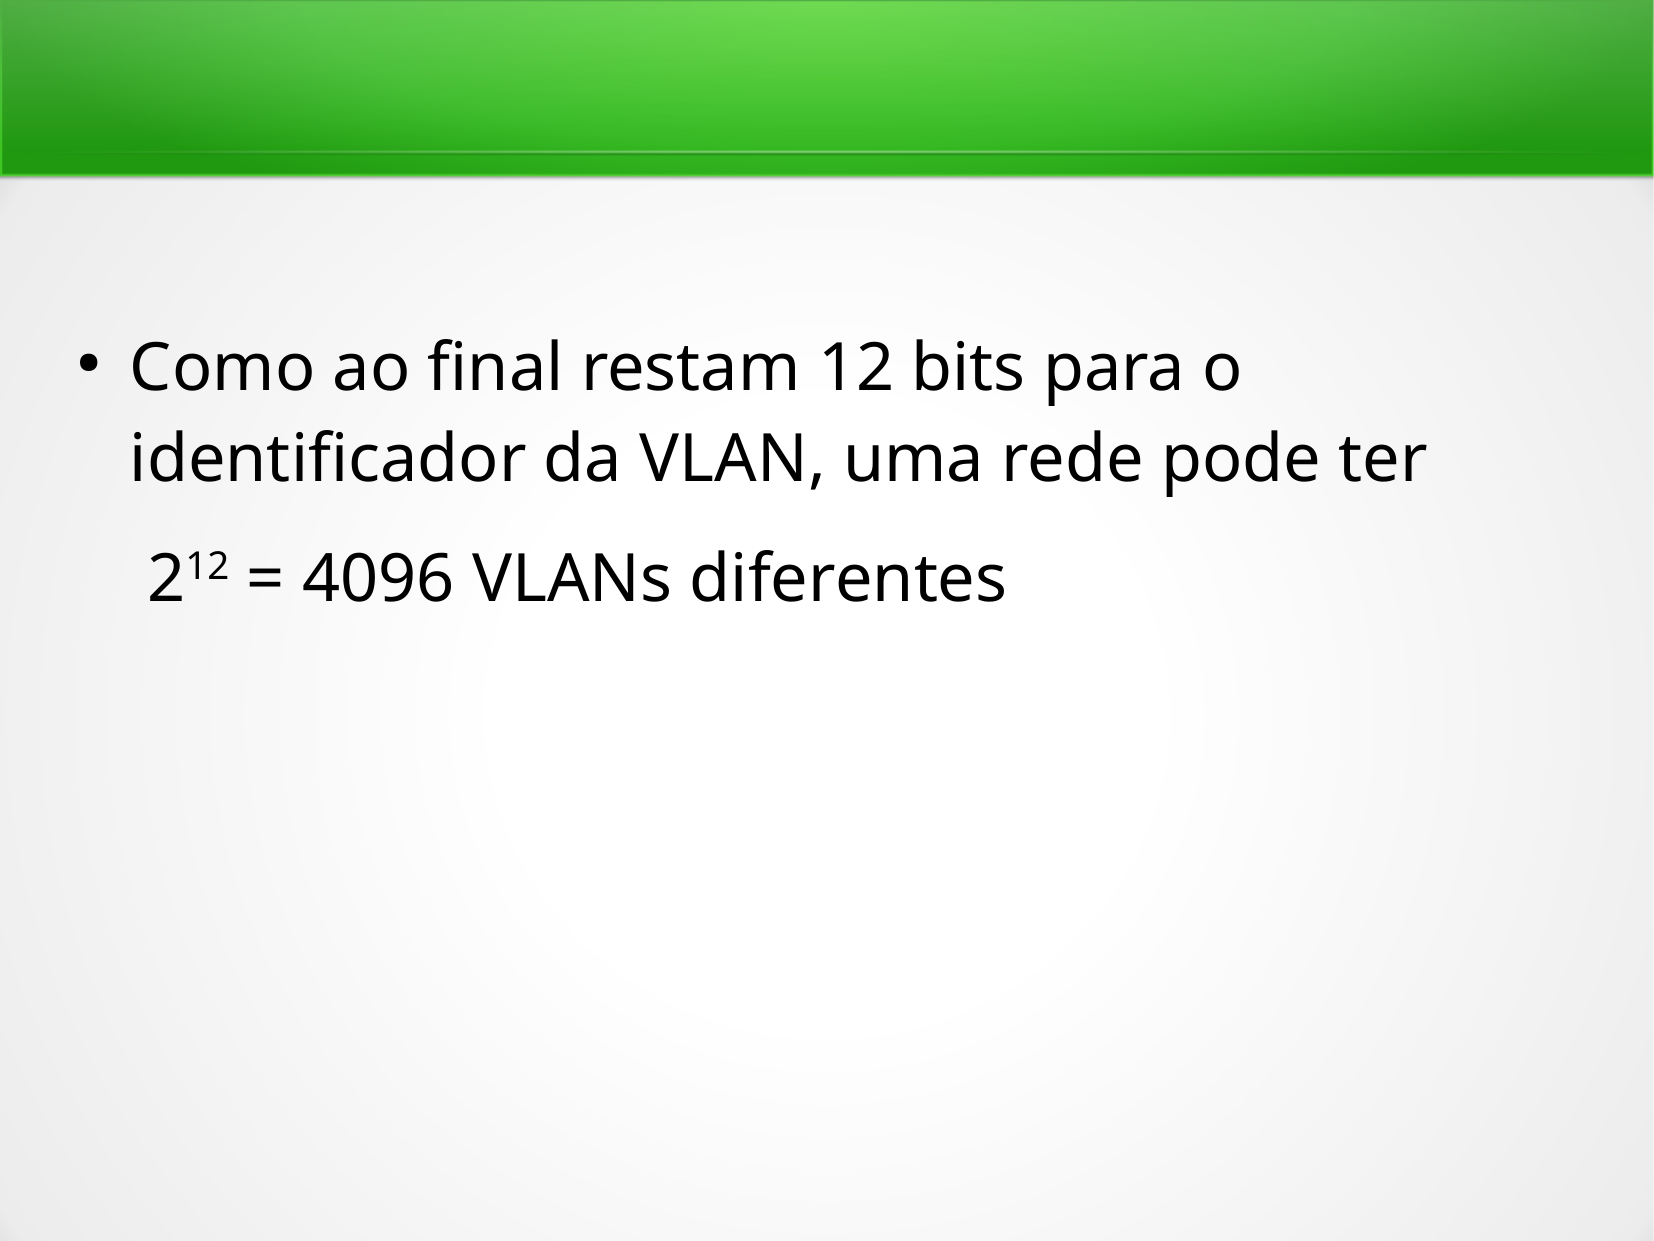

#
Como ao final restam 12 bits para o identificador da VLAN, uma rede pode ter
 212 = 4096 VLANs diferentes